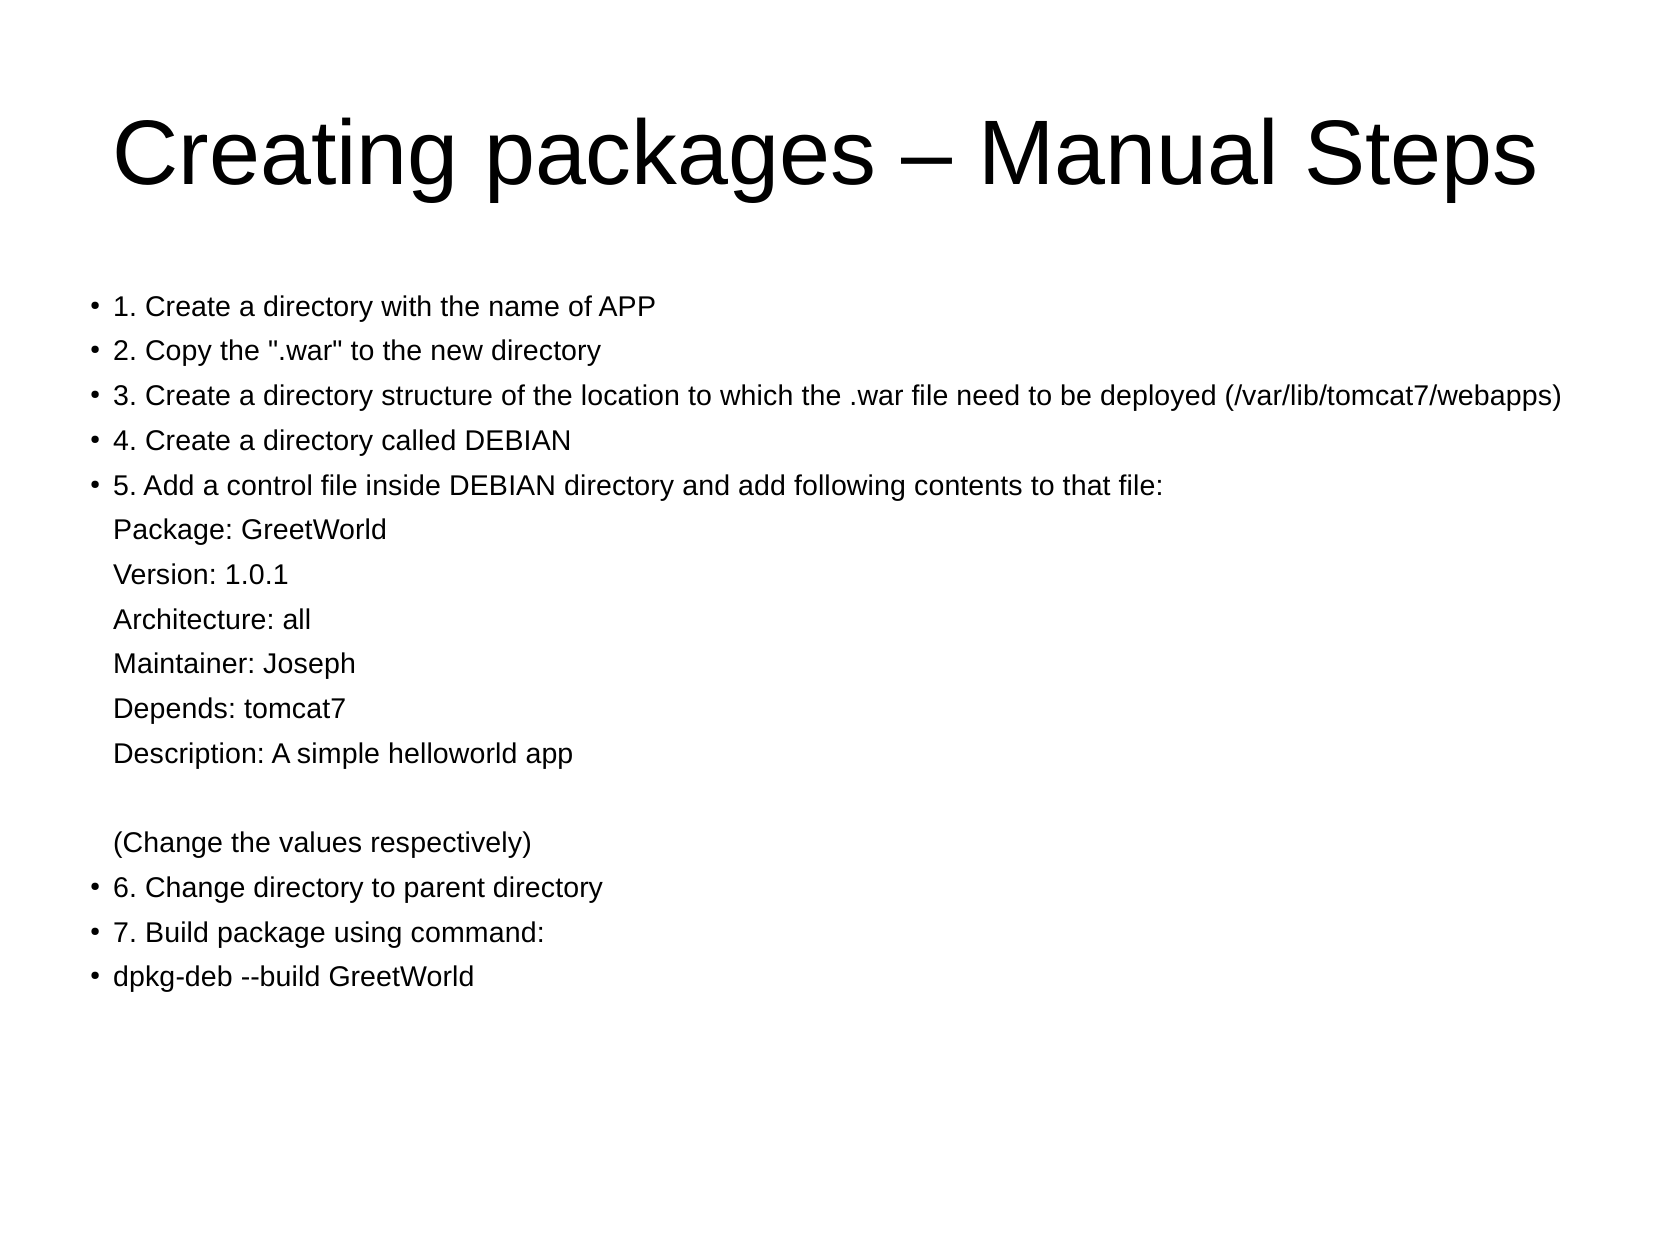

# Creating packages – Manual Steps
1. Create a directory with the name of APP
2. Copy the ".war" to the new directory
3. Create a directory structure of the location to which the .war file need to be deployed (/var/lib/tomcat7/webapps)
4. Create a directory called DEBIAN
5. Add a control file inside DEBIAN directory and add following contents to that file:
Package: GreetWorld
Version: 1.0.1
Architecture: all
Maintainer: Joseph
Depends: tomcat7
Description: A simple helloworld app
(Change the values respectively)
6. Change directory to parent directory
7. Build package using command:
dpkg-deb --build GreetWorld